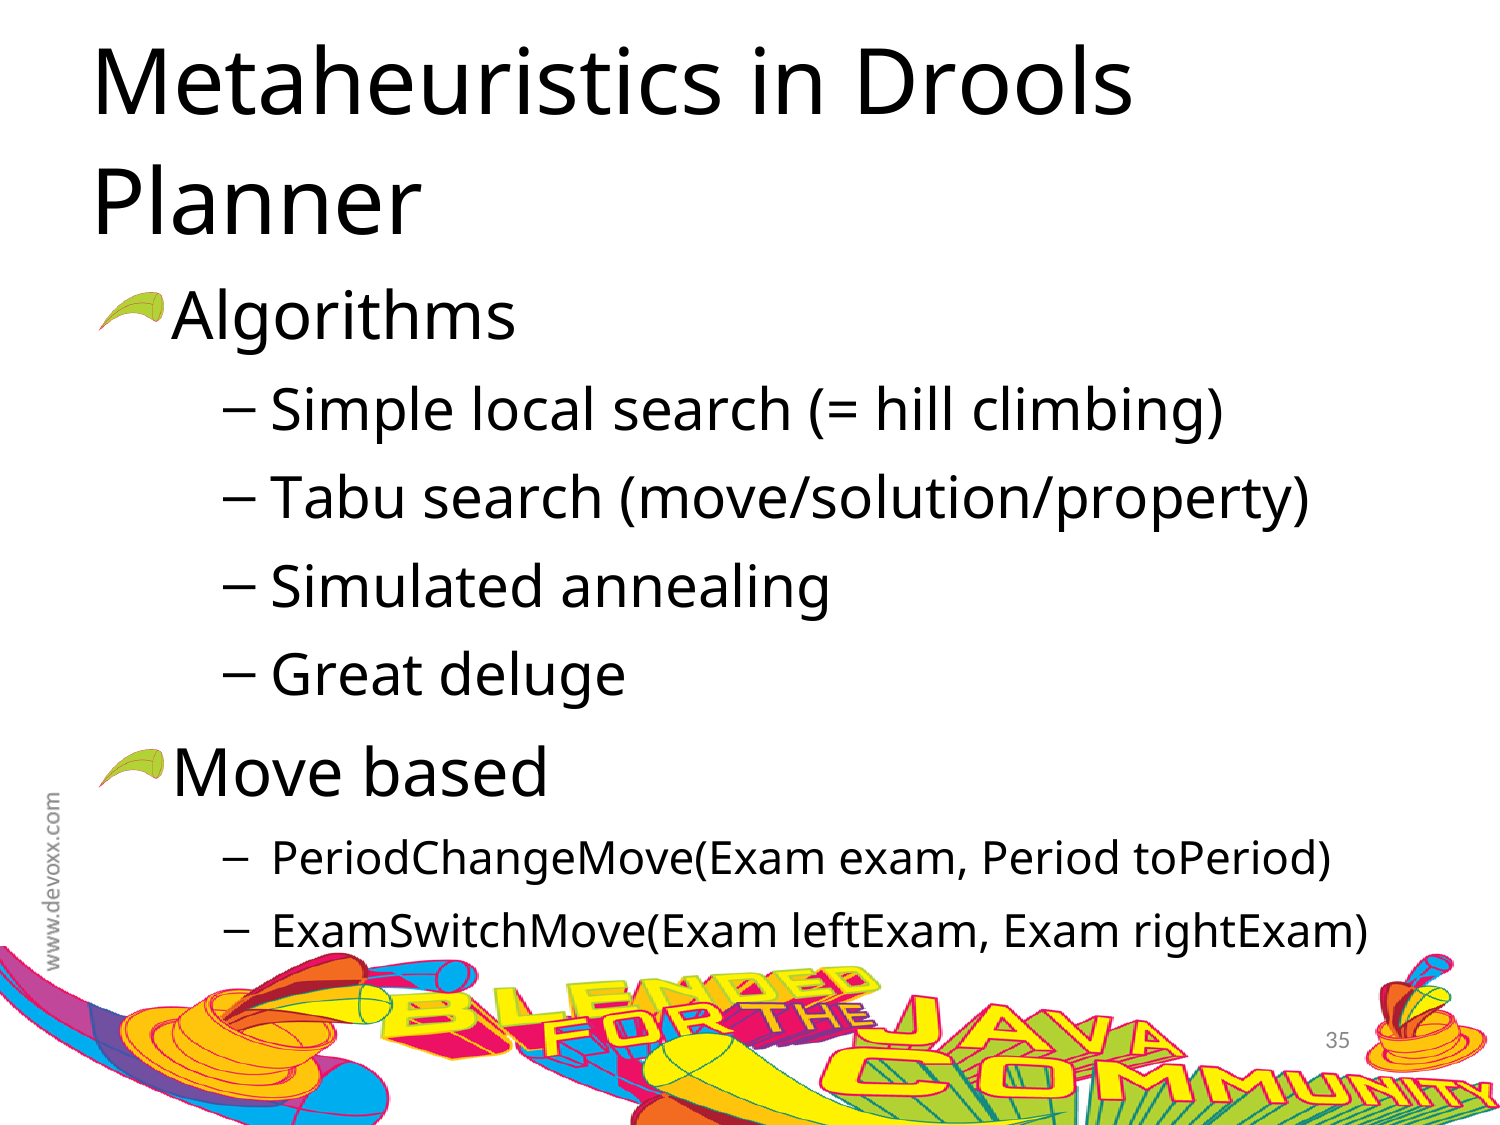

# Metaheuristics in Drools Planner
Algorithms
Simple local search (= hill climbing)
Tabu search (move/solution/property)
Simulated annealing
Great deluge
Move based
PeriodChangeMove(Exam exam, Period toPeriod)
ExamSwitchMove(Exam leftExam, Exam rightExam)
35